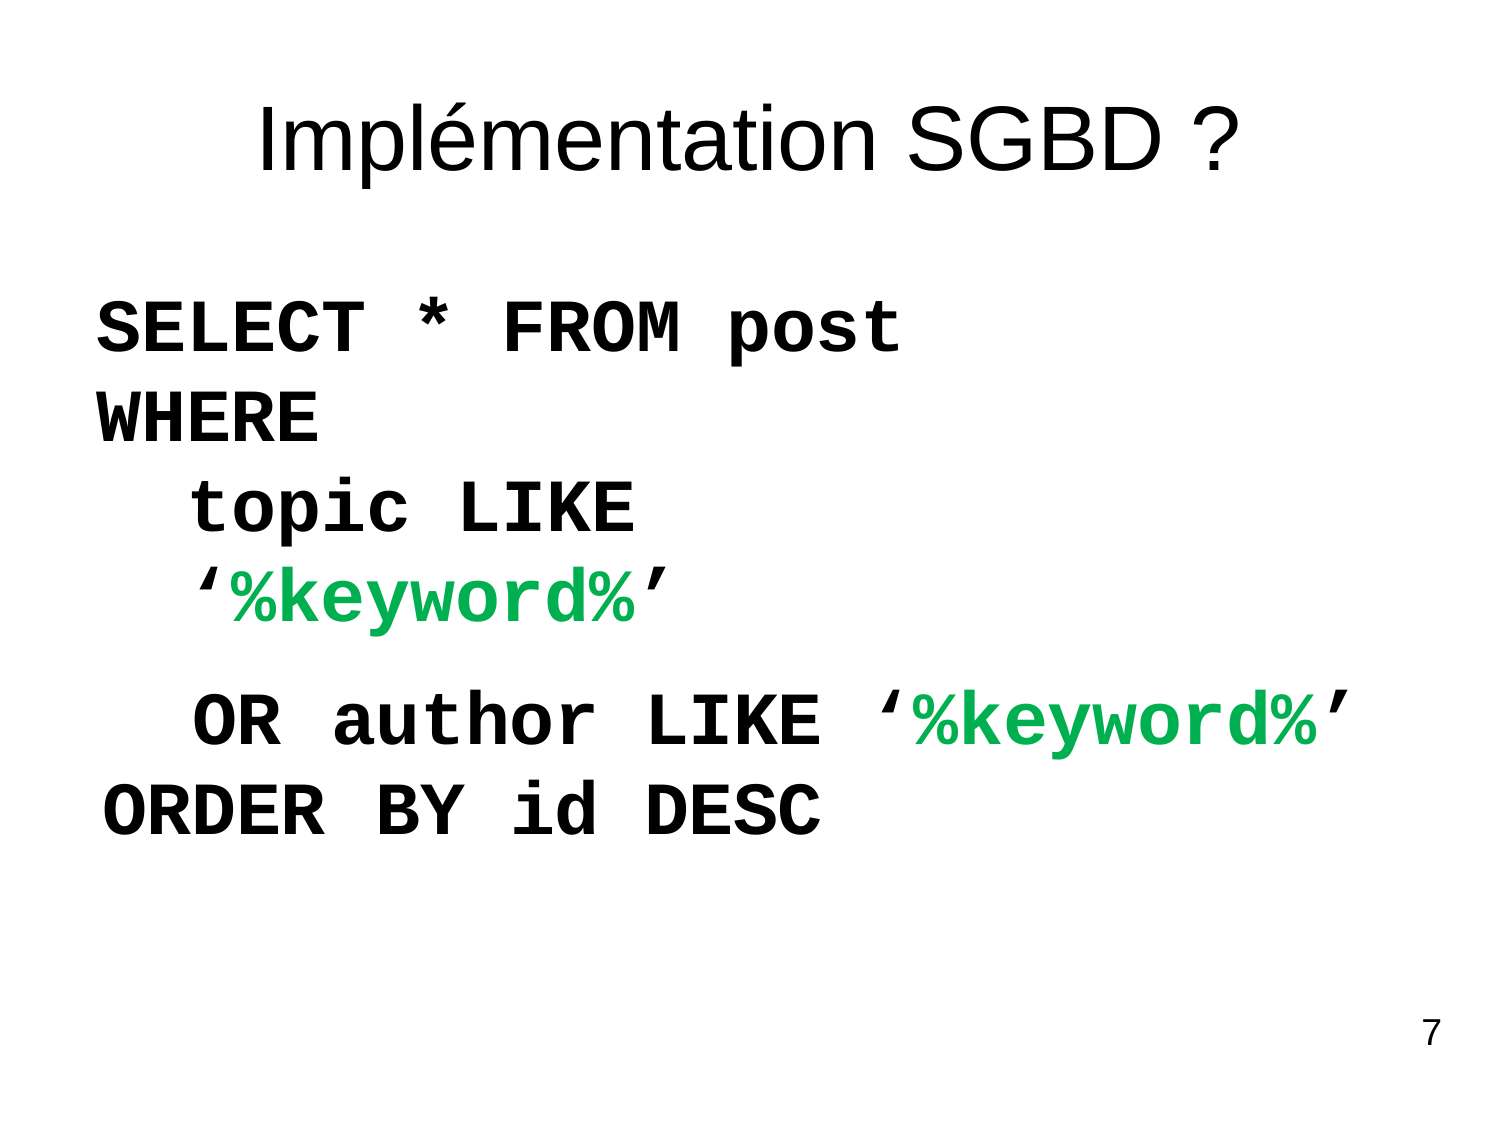

# Implémentation SGBD ?
SELECT * FROM post WHERE
topic LIKE ‘%keyword%’
| OR | author | LIKE | ‘%keyword%’ |
| --- | --- | --- | --- |
| ORDER | BY id | DESC | |
7